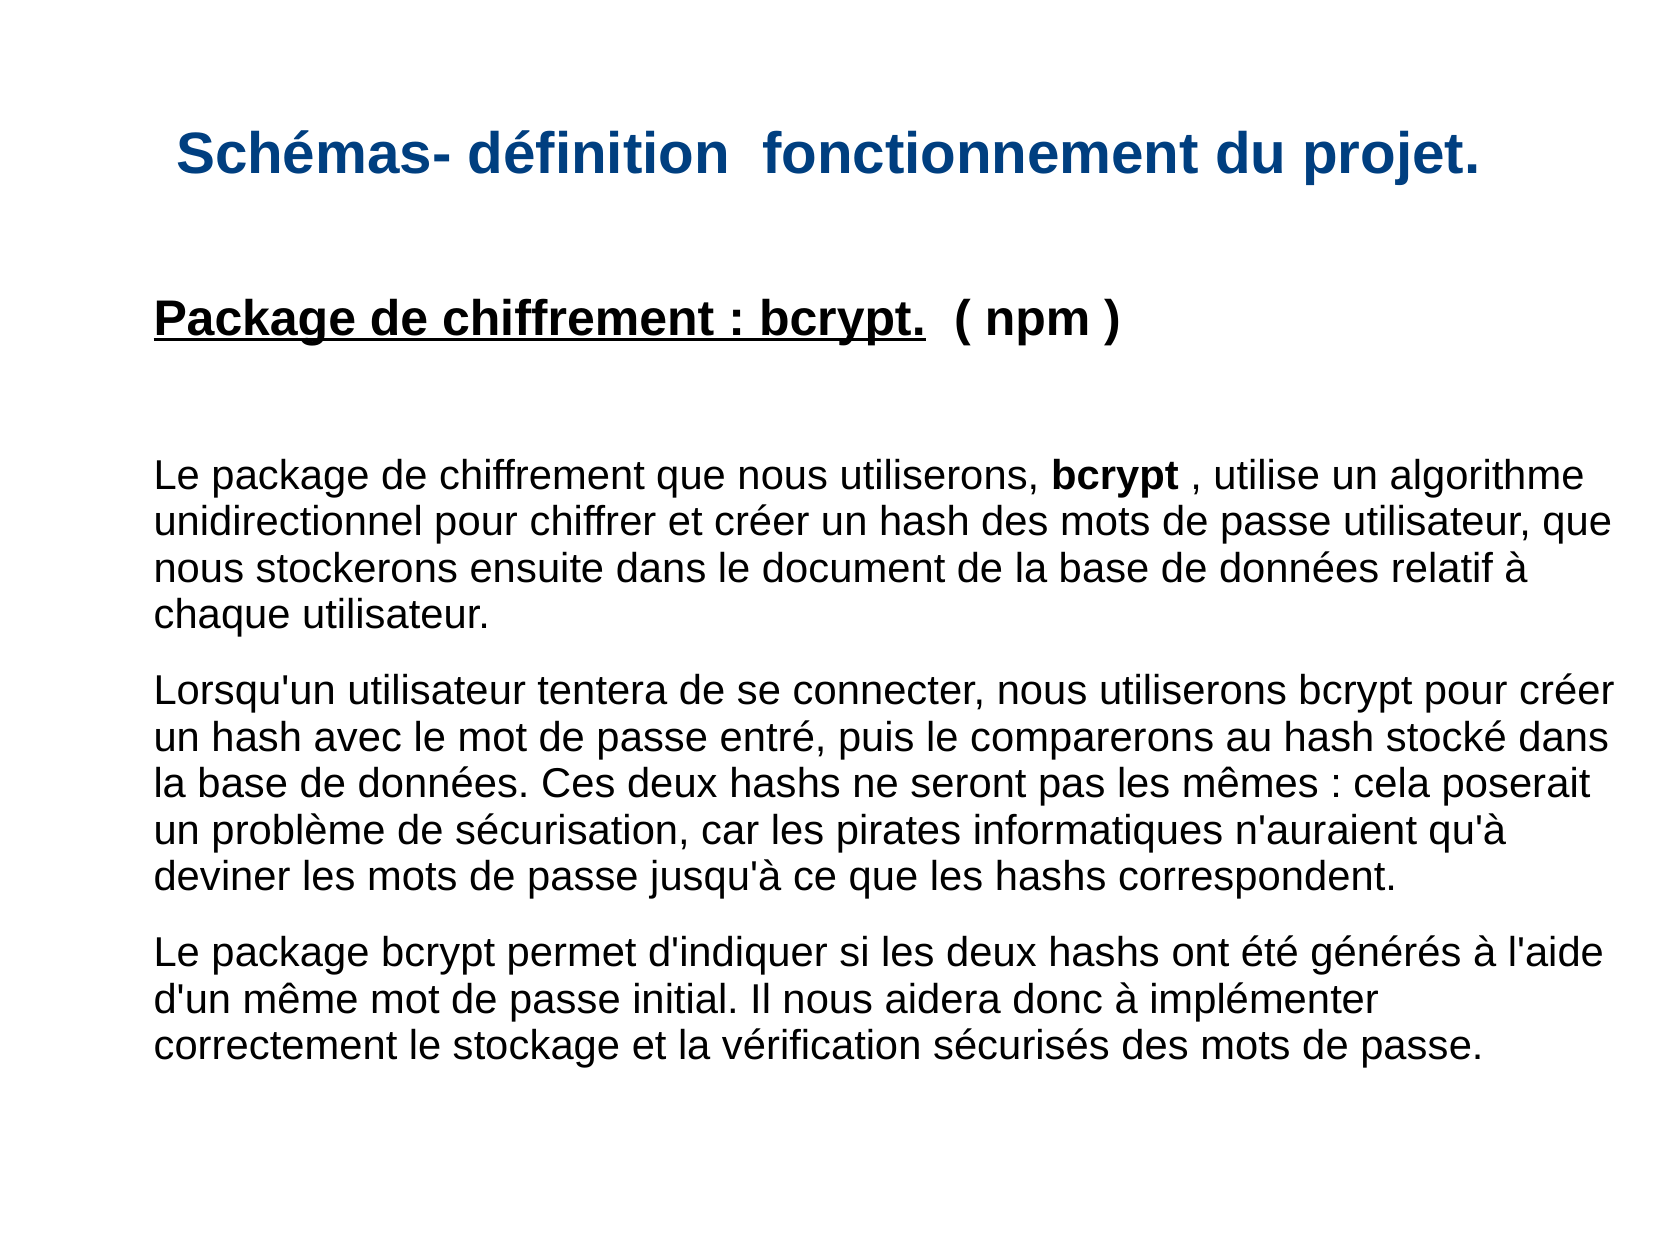

# Schémas- définition fonctionnement du projet.
Package de chiffrement : bcrypt. ( npm )
Le package de chiffrement que nous utiliserons, bcrypt , utilise un algorithme unidirectionnel pour chiffrer et créer un hash des mots de passe utilisateur, que nous stockerons ensuite dans le document de la base de données relatif à chaque utilisateur.
Lorsqu'un utilisateur tentera de se connecter, nous utiliserons bcrypt pour créer un hash avec le mot de passe entré, puis le comparerons au hash stocké dans la base de données. Ces deux hashs ne seront pas les mêmes : cela poserait un problème de sécurisation, car les pirates informatiques n'auraient qu'à deviner les mots de passe jusqu'à ce que les hashs correspondent.
Le package bcrypt permet d'indiquer si les deux hashs ont été générés à l'aide d'un même mot de passe initial. Il nous aidera donc à implémenter correctement le stockage et la vérification sécurisés des mots de passe.